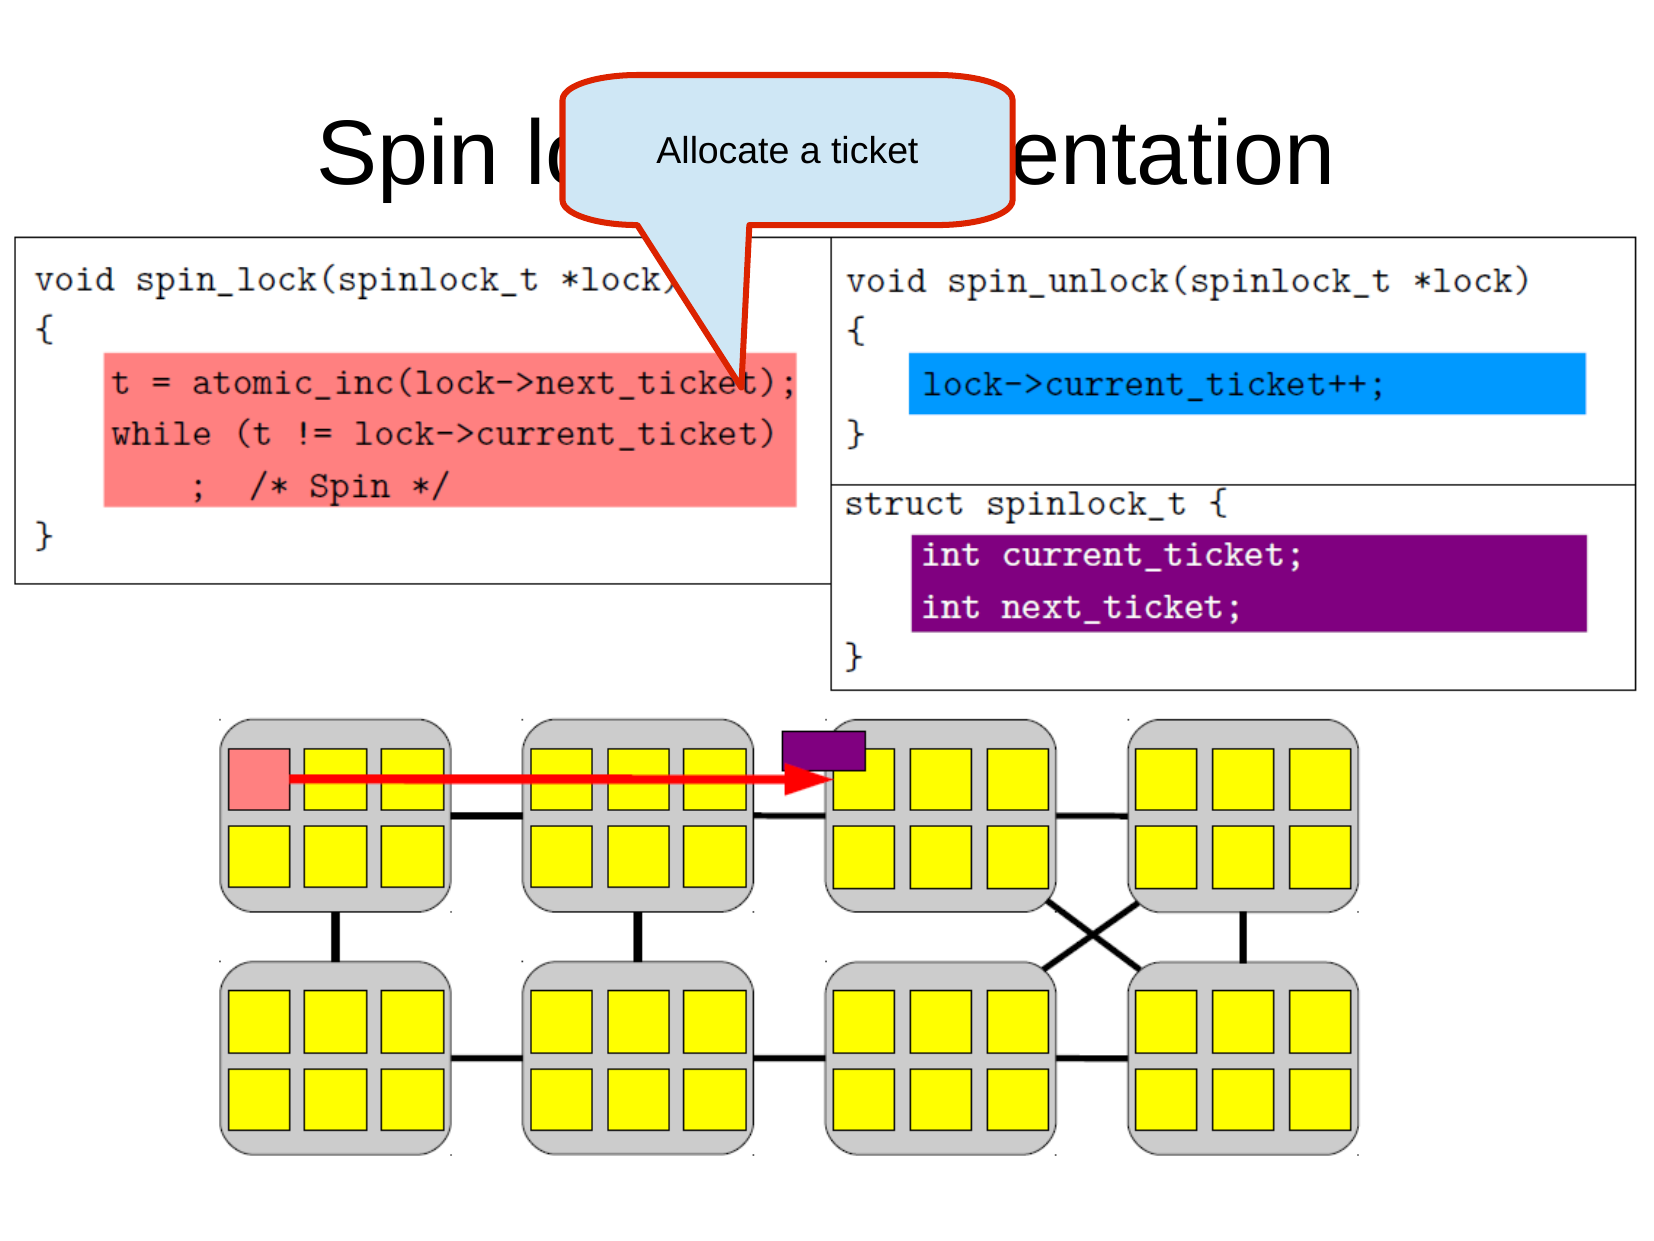

# Spin lock implementation
Allocate a ticket